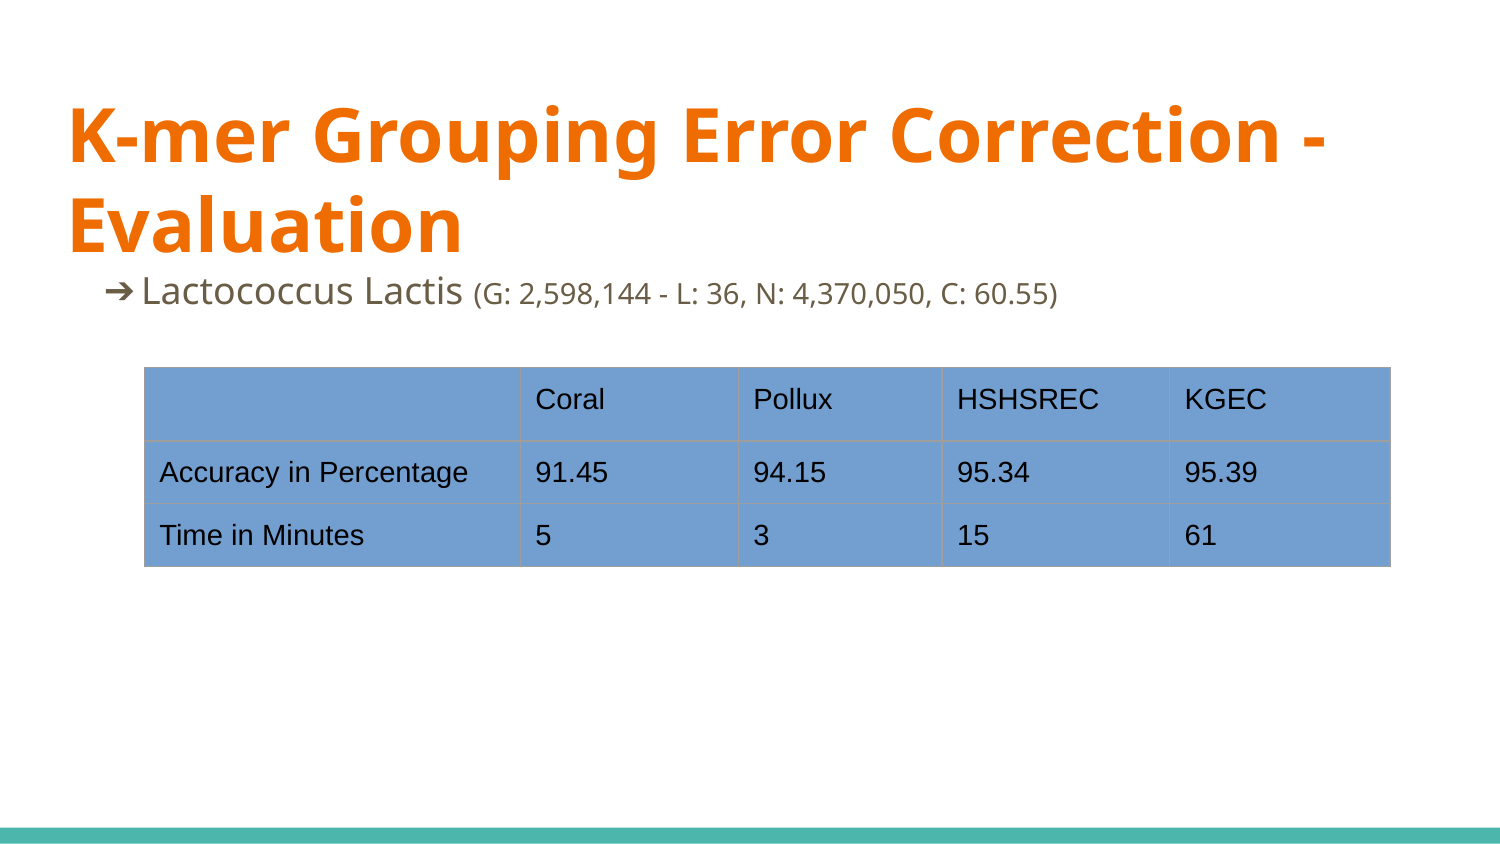

# K-mer Grouping Error Correction - Evaluation
Lactococcus Lactis (G: 2,598,144 - L: 36, N: 4,370,050, C: 60.55)
| | Coral | Pollux | HSHSREC | KGEC |
| --- | --- | --- | --- | --- |
| Accuracy in Percentage | 91.45 | 94.15 | 95.34 | 95.39 |
| Time in Minutes | 5 | 3 | 15 | 61 |